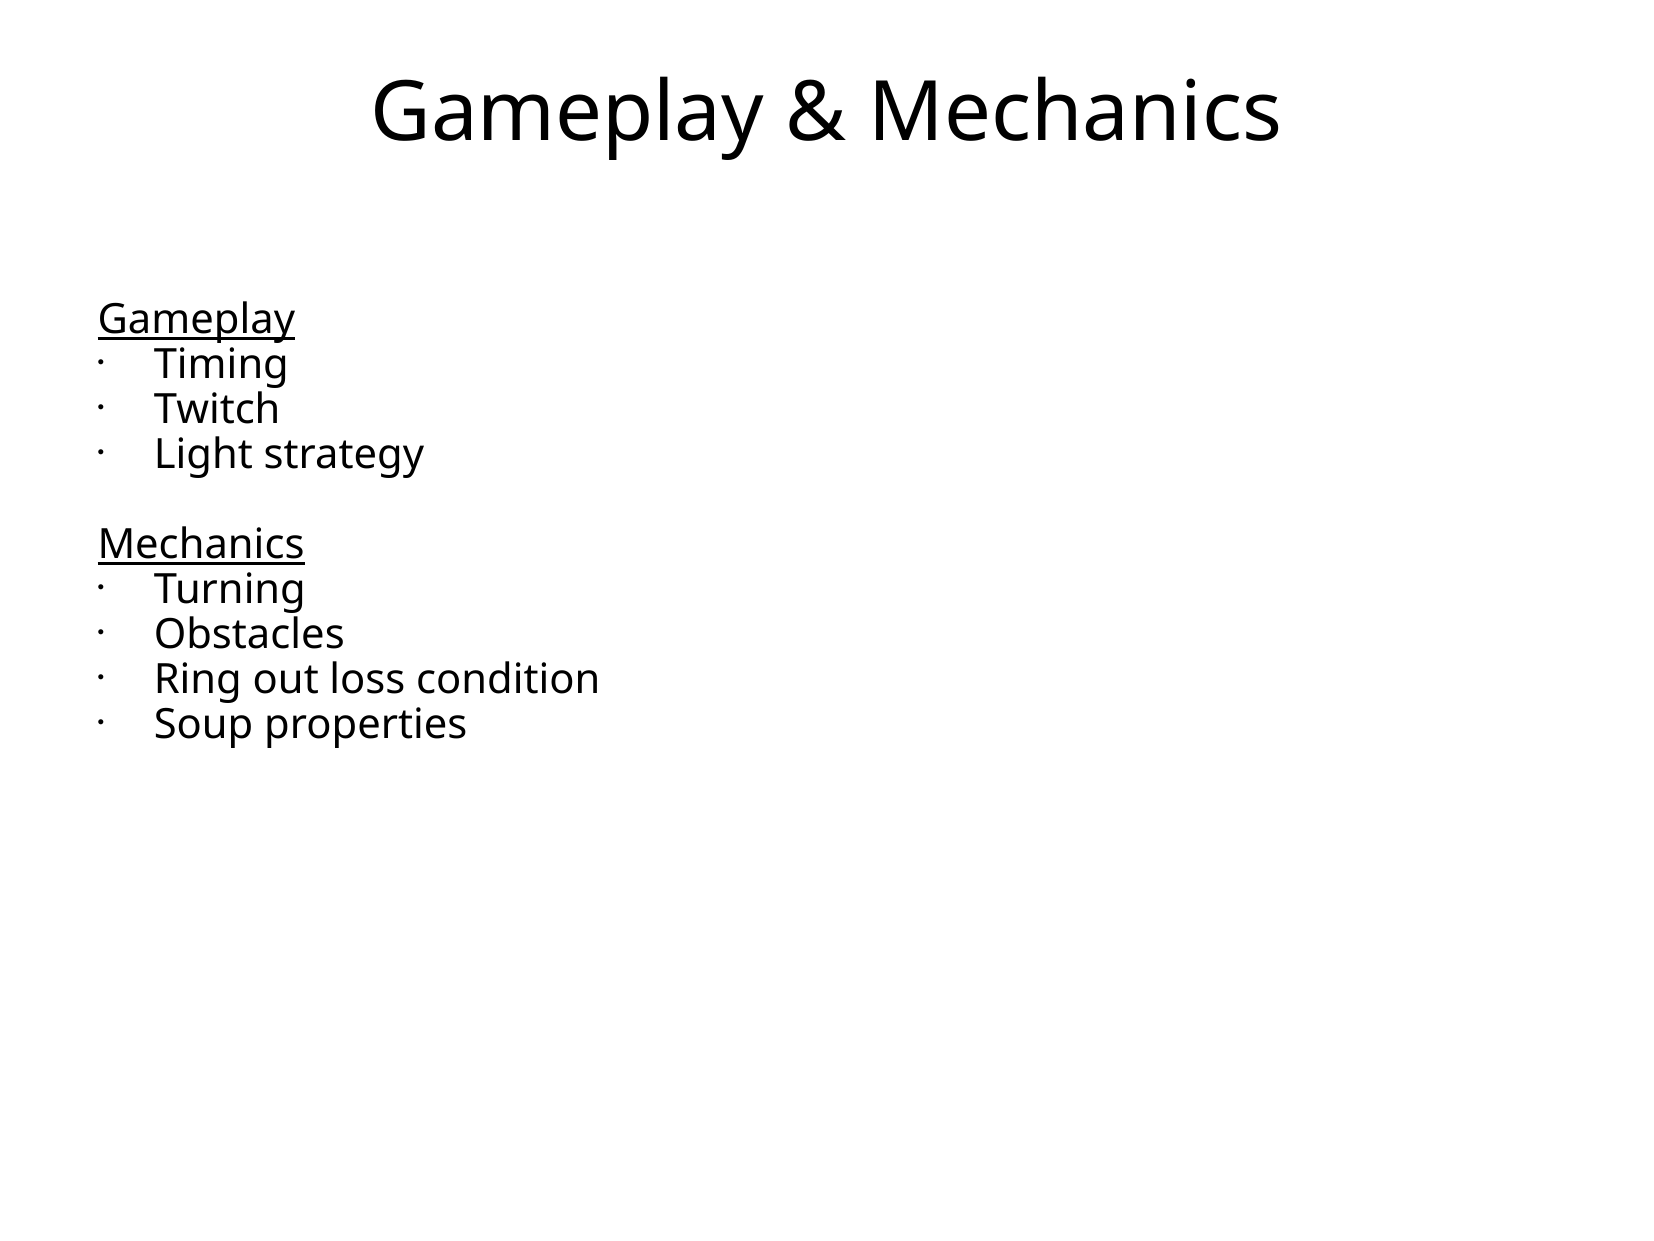

# Gameplay & Mechanics
Gameplay
Timing
Twitch
Light strategy
Mechanics
Turning
Obstacles
Ring out loss condition
Soup properties